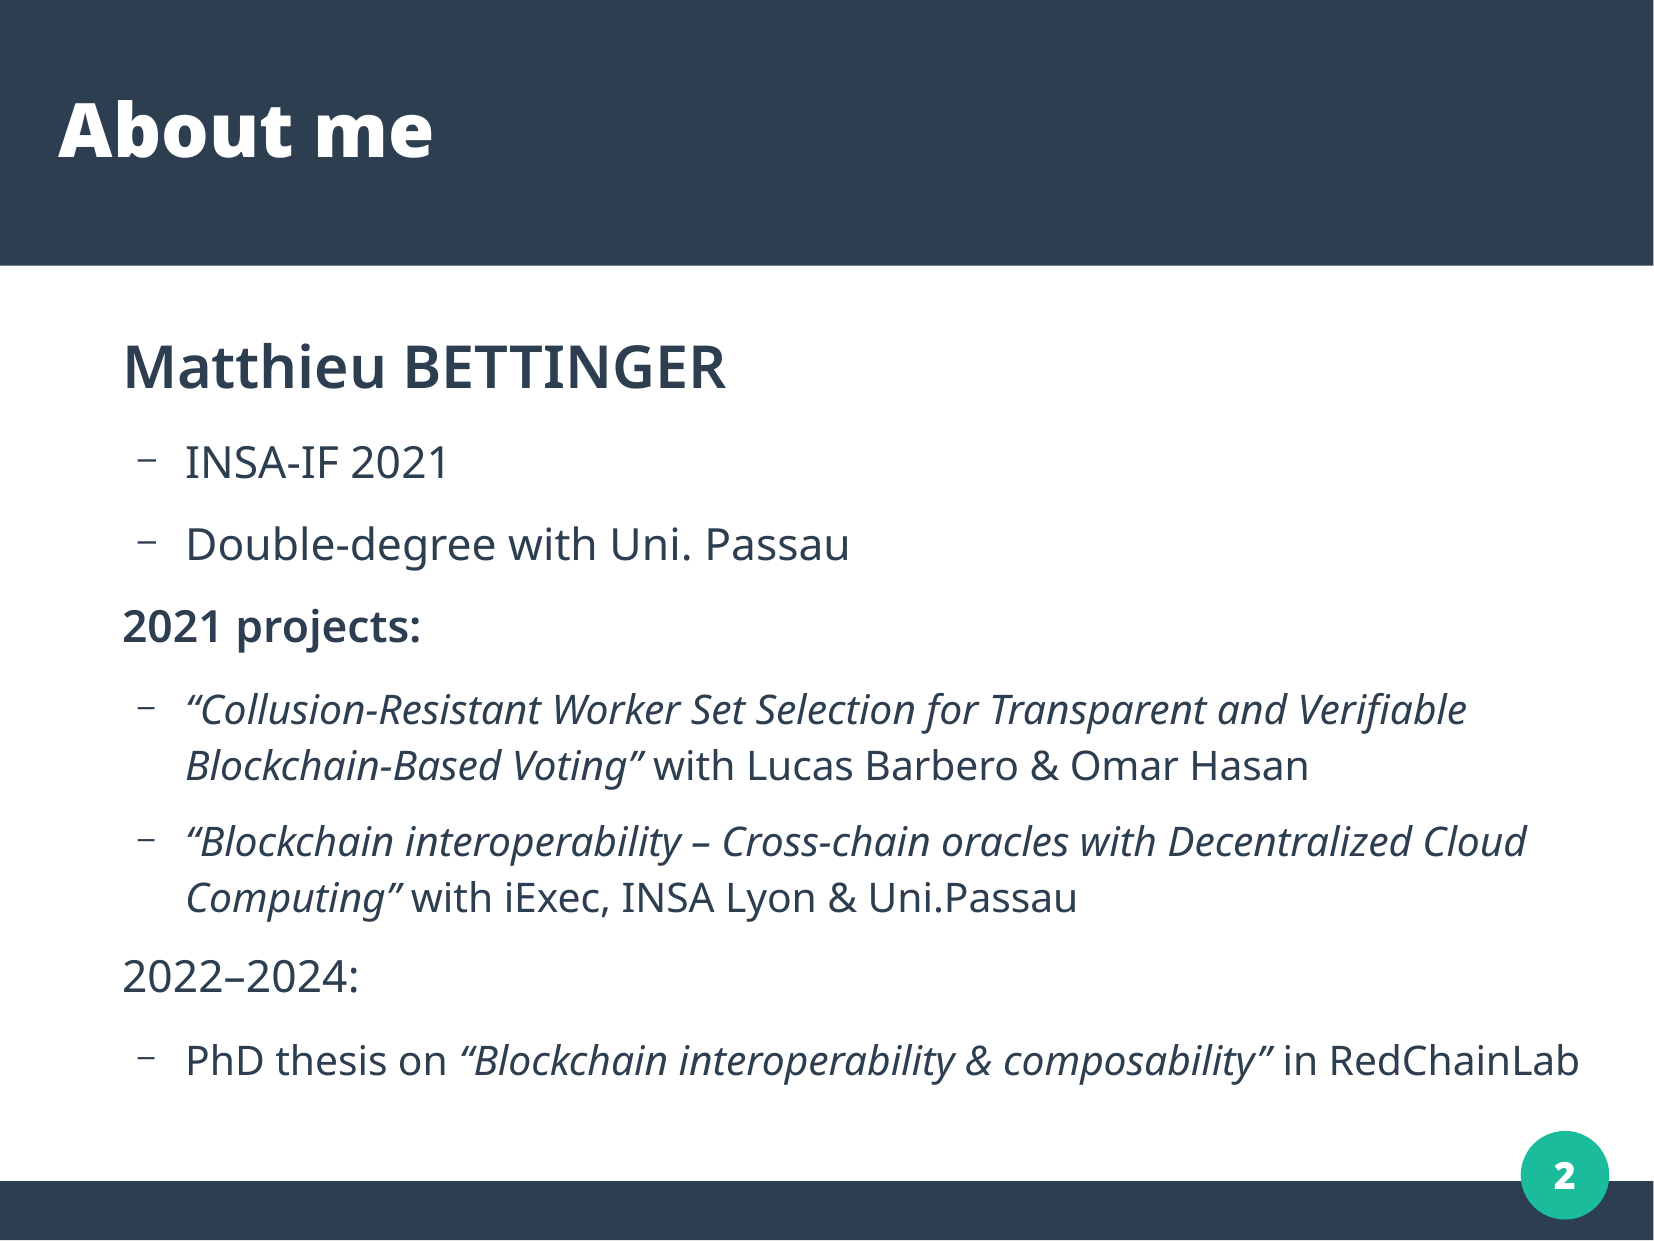

# About me
Matthieu BETTINGER
INSA-IF 2021
Double-degree with Uni. Passau
2021 projects:
“Collusion-Resistant Worker Set Selection for Transparent and Verifiable Blockchain-Based Voting” with Lucas Barbero & Omar Hasan
“Blockchain interoperability – Cross-chain oracles with Decentralized Cloud Computing” with iExec, INSA Lyon & Uni.Passau
2022–2024:
PhD thesis on “Blockchain interoperability & composability” in RedChainLab
2